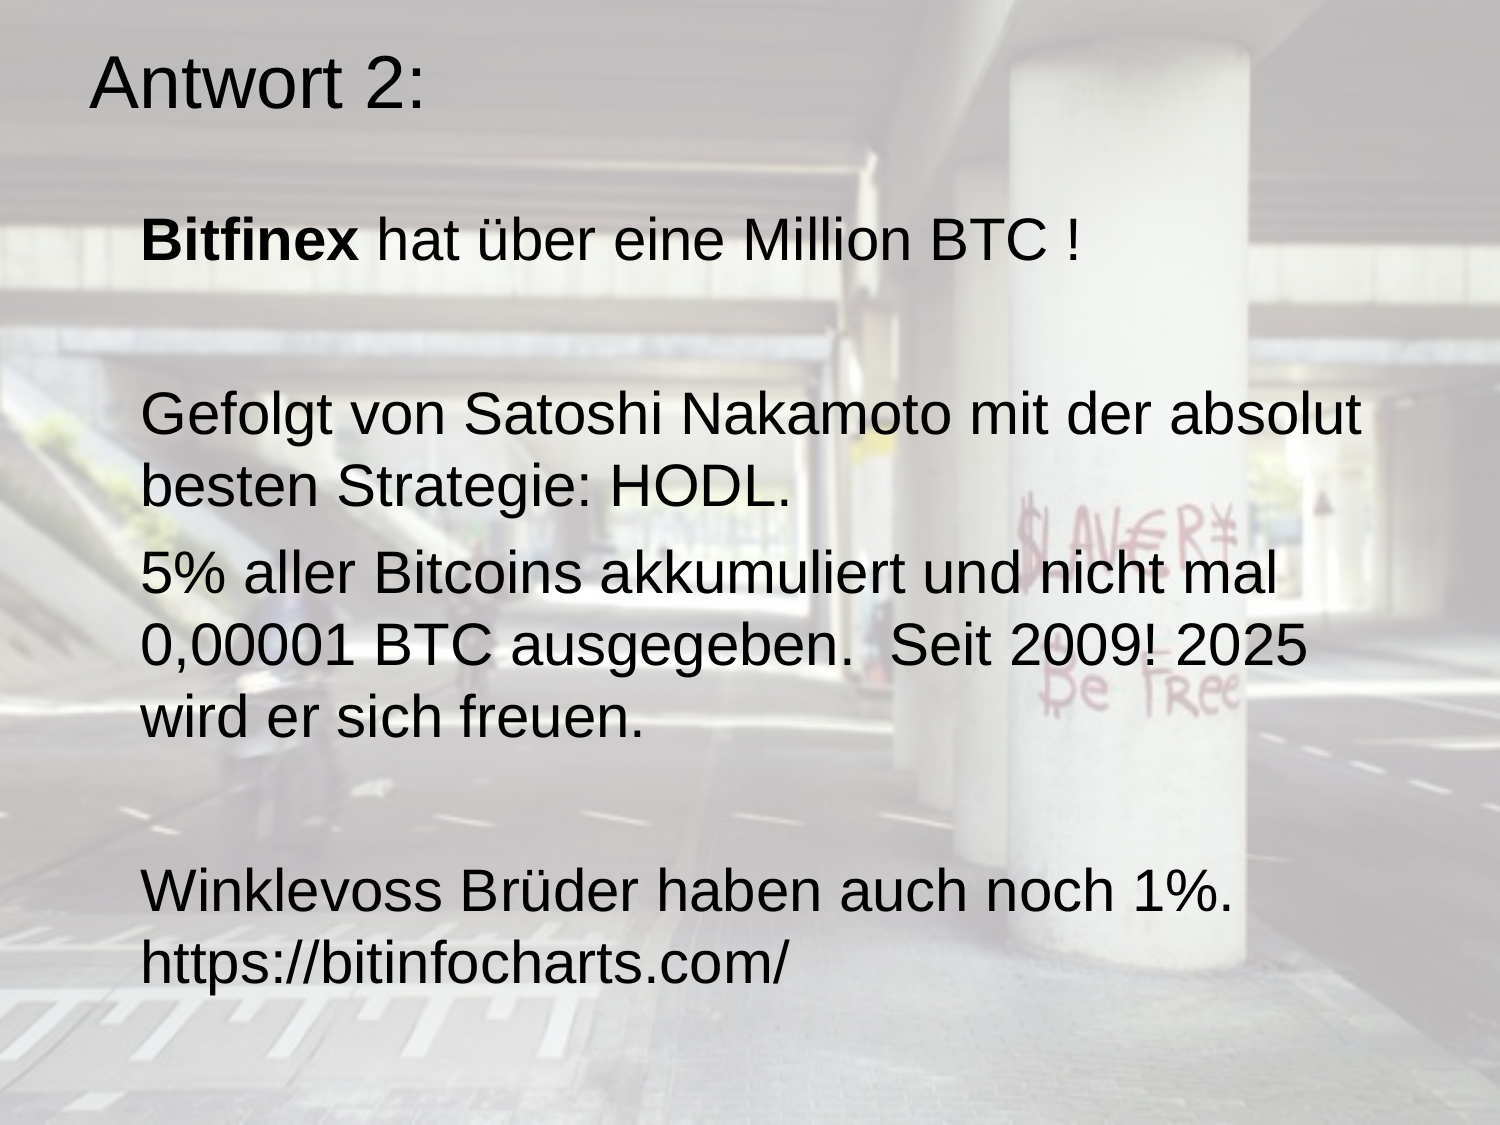

# Antwort 2:
Bitfinex hat über eine Million BTC !
Gefolgt von Satoshi Nakamoto mit der absolut besten Strategie: HODL.
5% aller Bitcoins akkumuliert und nicht mal 0,00001 BTC ausgegeben. Seit 2009! 2025 wird er sich freuen.
Winklevoss Brüder haben auch noch 1%. https://bitinfocharts.com/